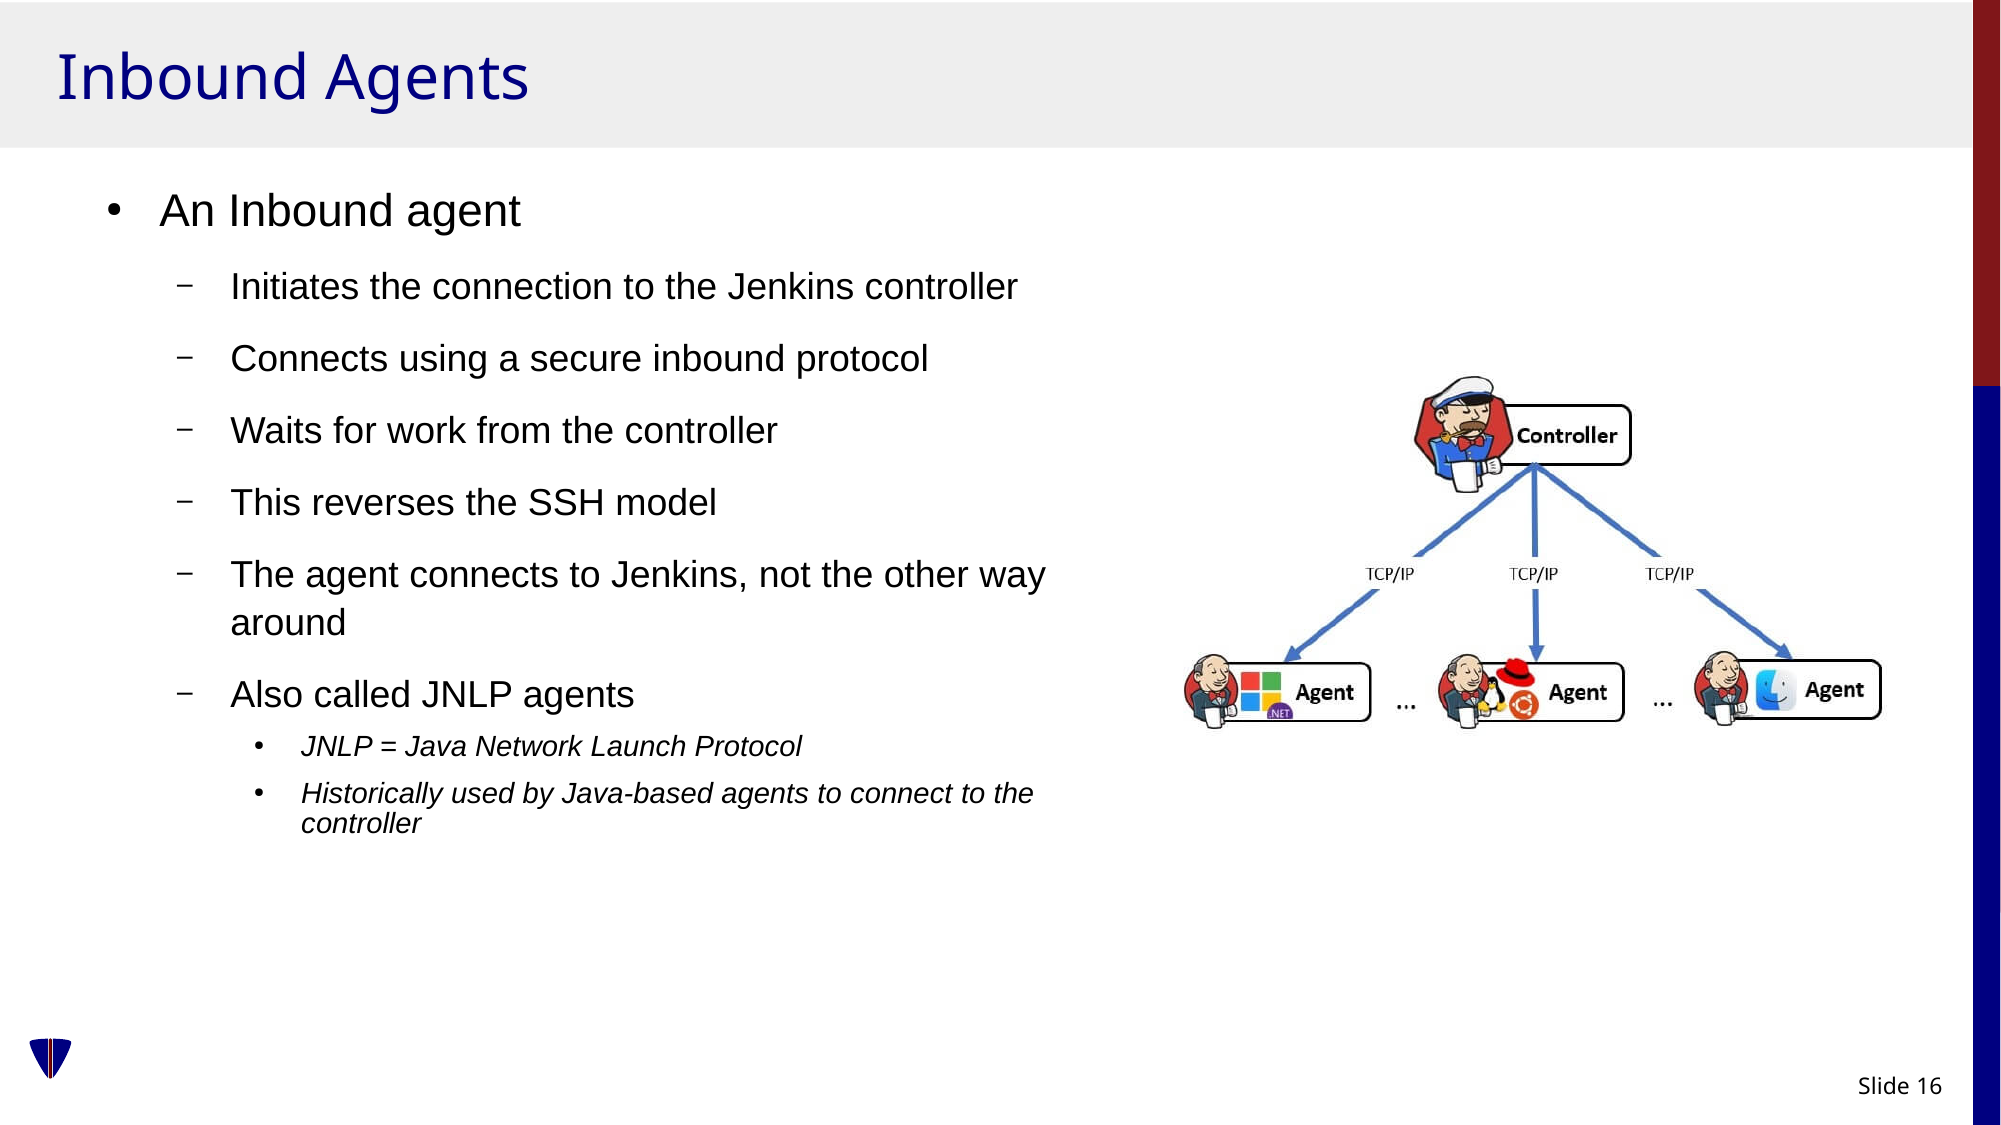

# Inbound Agents
An Inbound agent
Initiates the connection to the Jenkins controller
Connects using a secure inbound protocol
Waits for work from the controller
This reverses the SSH model
The agent connects to Jenkins, not the other way around
Also called JNLP agents
JNLP = Java Network Launch Protocol
Historically used by Java-based agents to connect to the controller